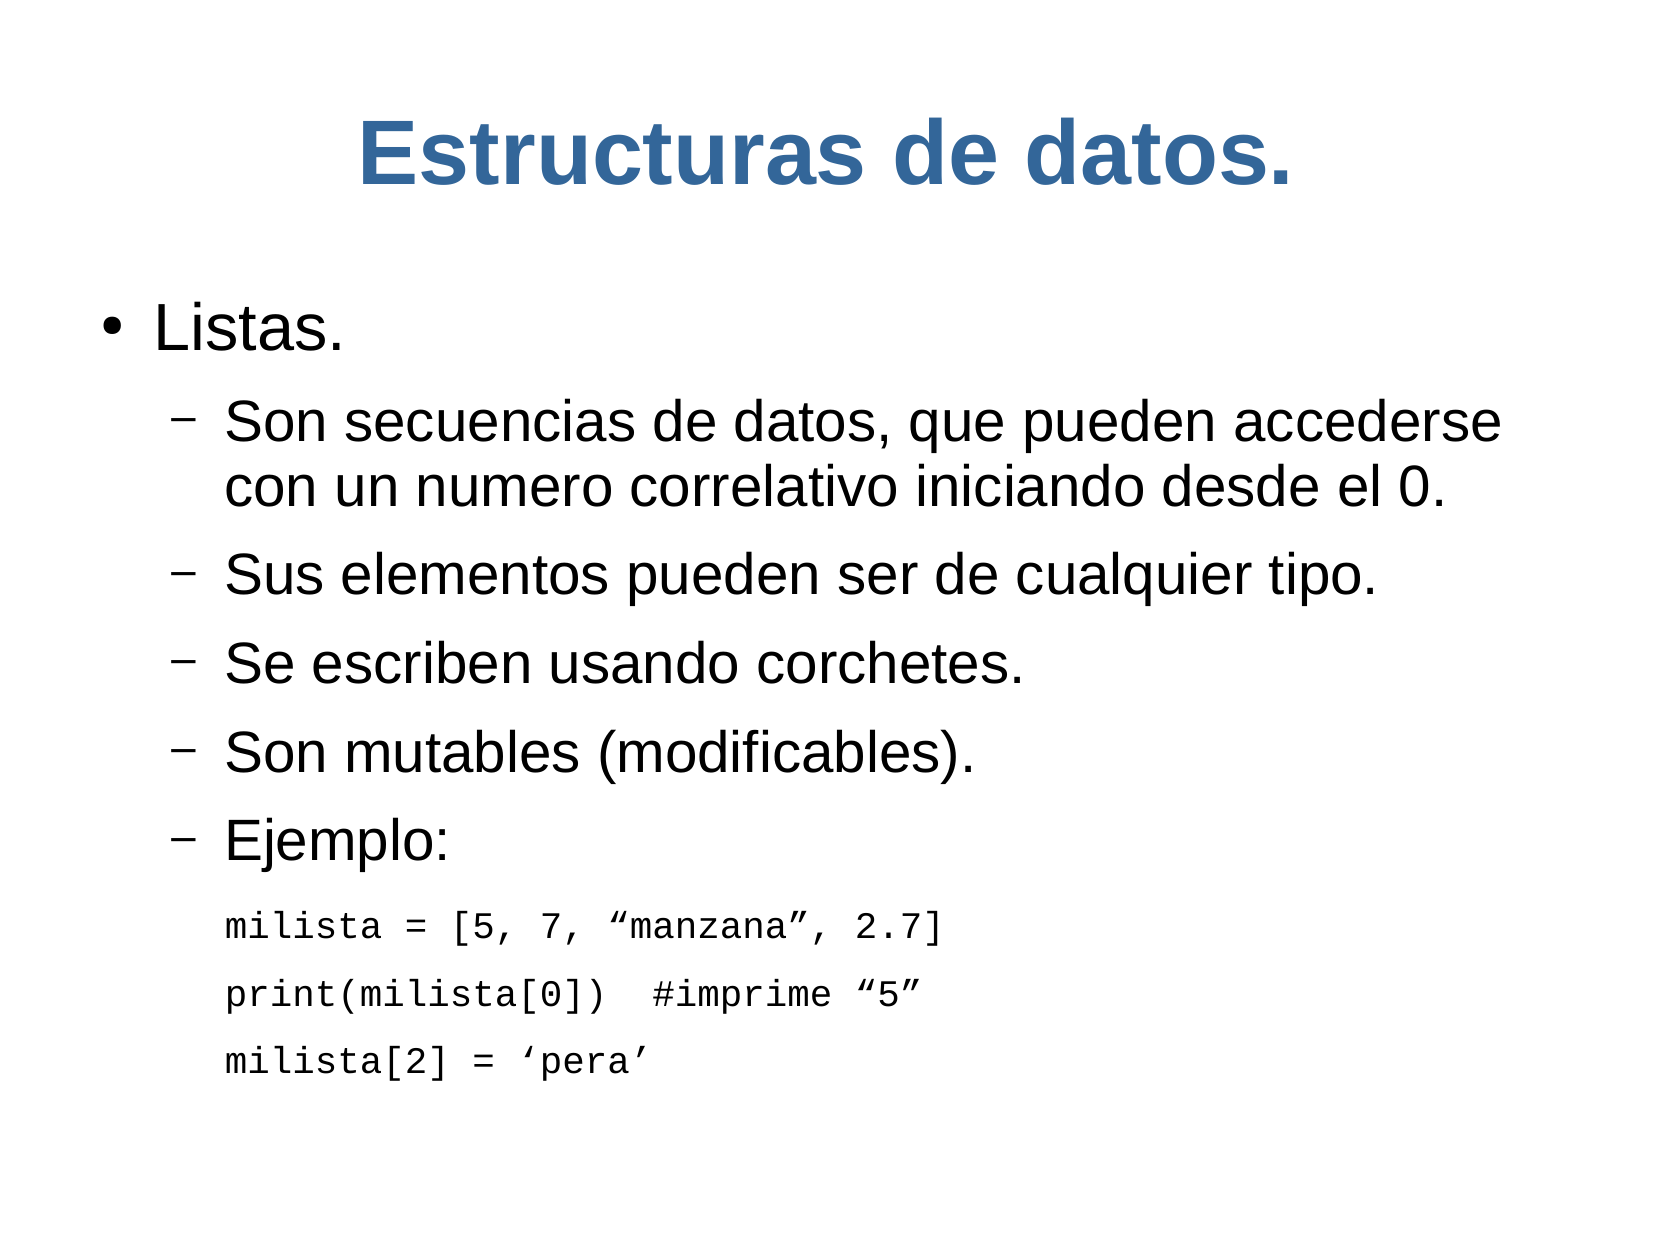

# Estructuras de datos.
Listas.
Son secuencias de datos, que pueden accederse con un numero correlativo iniciando desde el 0.
Sus elementos pueden ser de cualquier tipo.
Se escriben usando corchetes.
Son mutables (modificables).
Ejemplo:
milista = [5, 7, “manzana”, 2.7]
print(milista[0]) #imprime “5”
milista[2] = ‘pera’